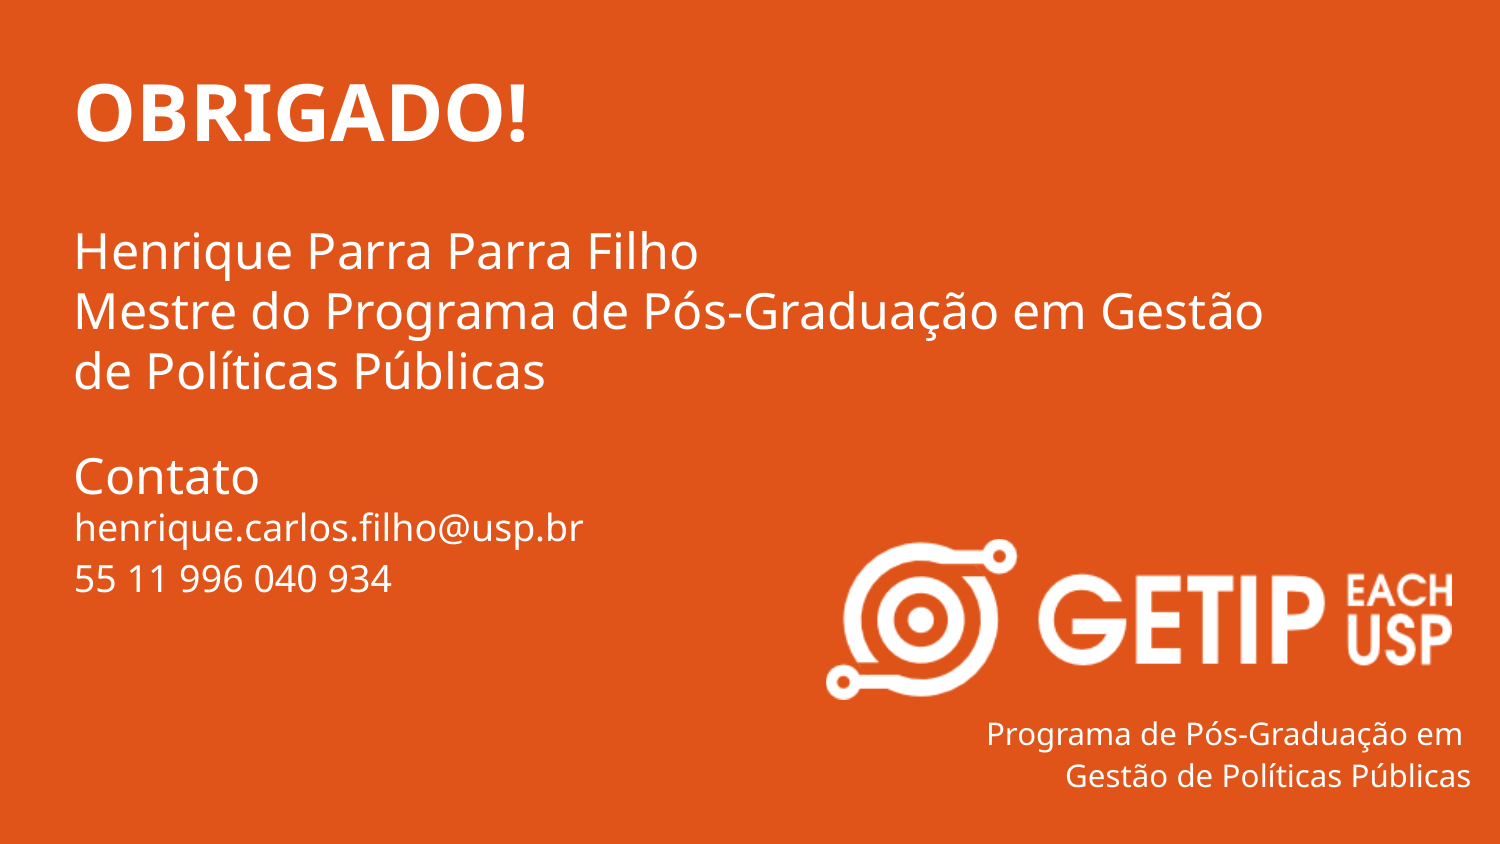

# OBRIGADO!
Henrique Parra Parra Filho
Mestre do Programa de Pós-Graduação em Gestão de Políticas Públicas
Contato
henrique.carlos.filho@usp.br
55 11 996 040 934
Programa de Pós-Graduação em
Gestão de Políticas Públicas